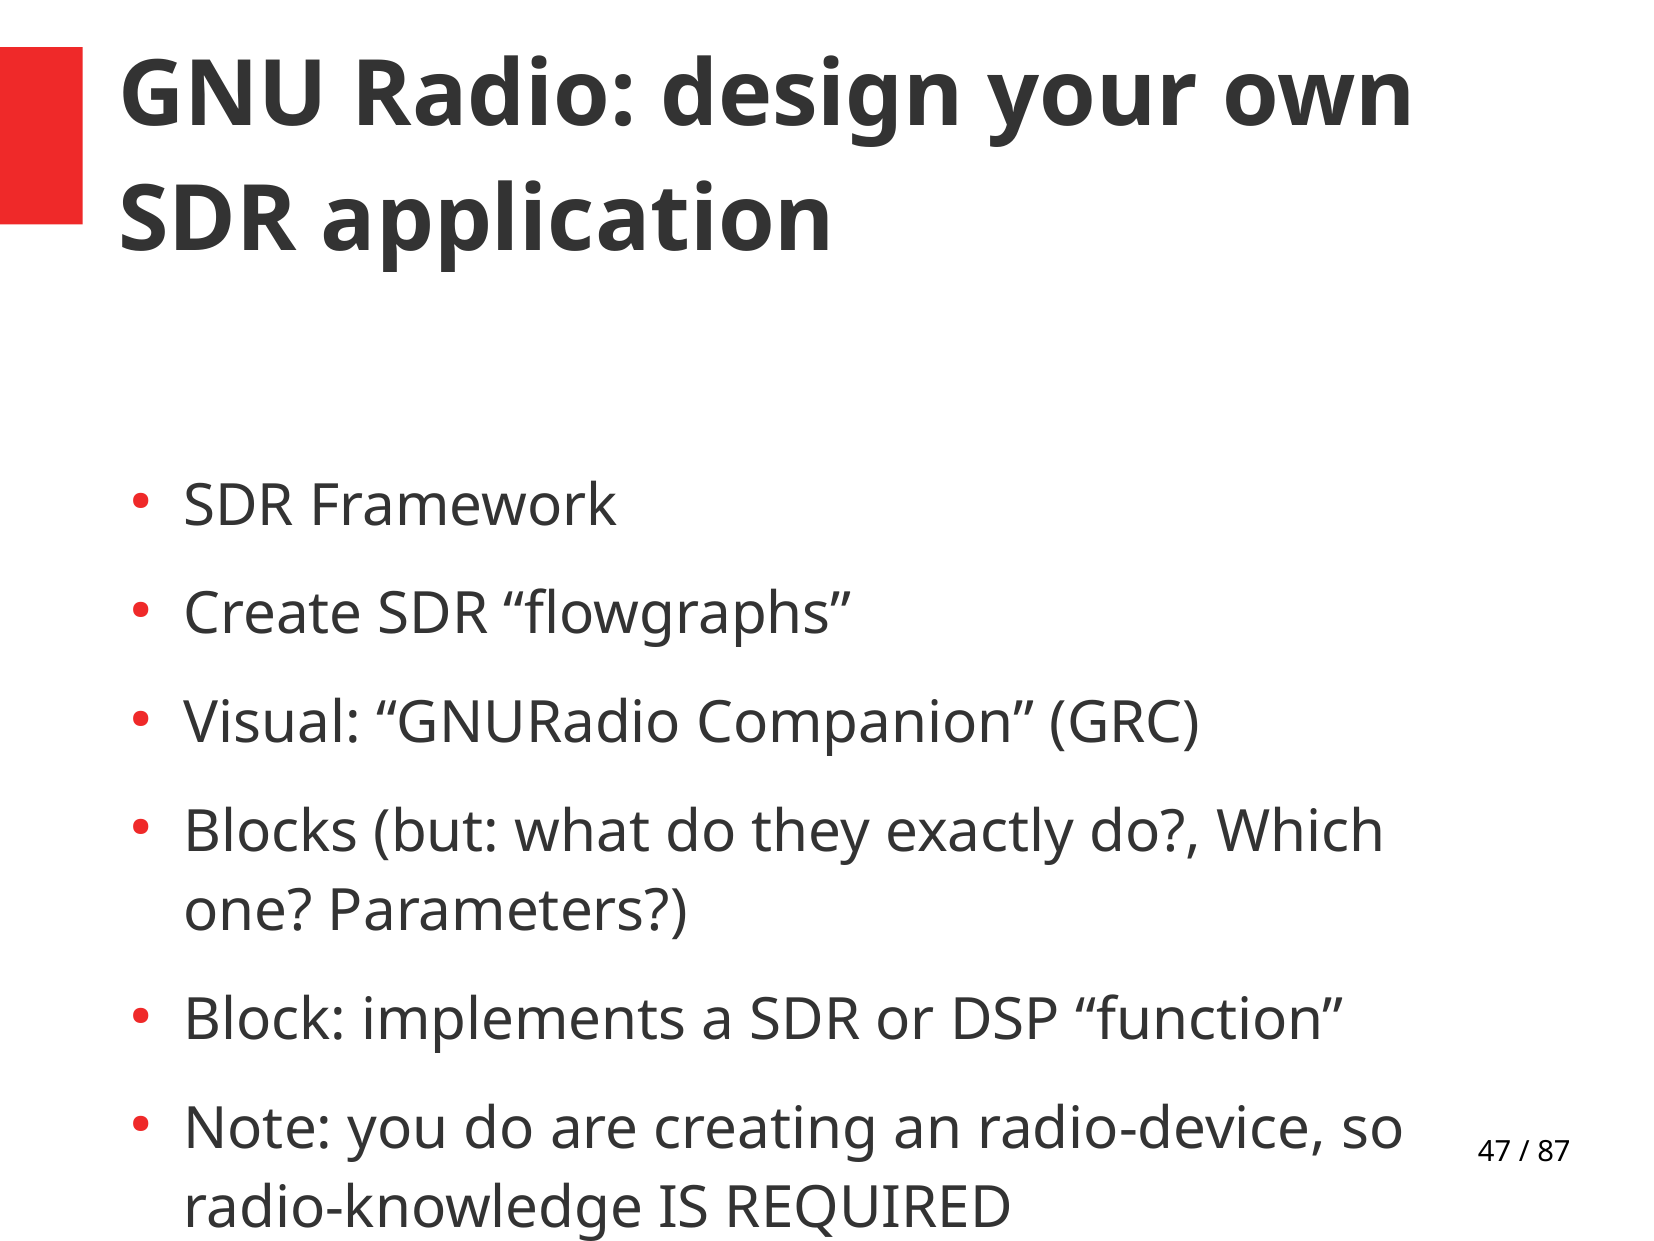

# GNU Radio: design your own SDR application
SDR Framework
Create SDR “flowgraphs”
Visual: “GNURadio Companion” (GRC)
Blocks (but: what do they exactly do?, Which one? Parameters?)
Block: implements a SDR or DSP “function”
Note: you do are creating an radio-device, so radio-knowledge IS REQUIRED
47